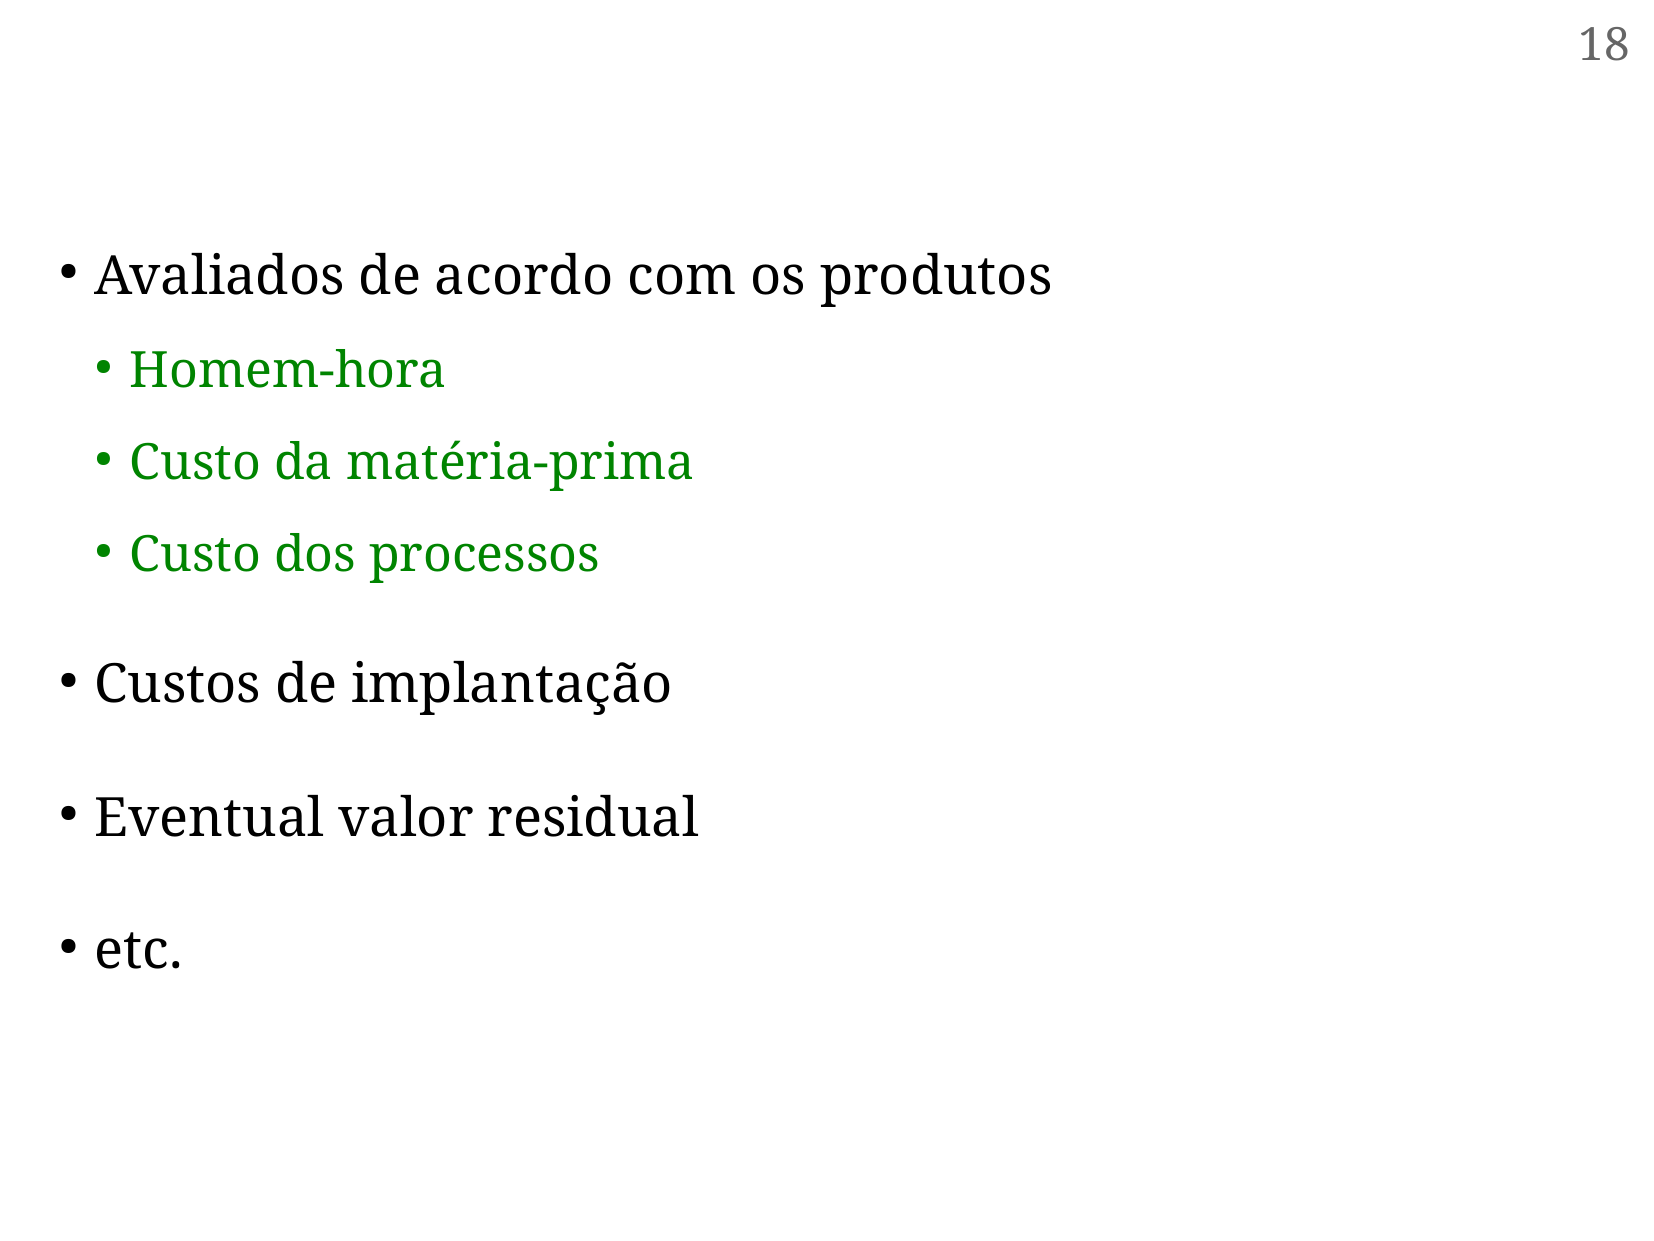

18
#
Avaliados de acordo com os produtos
Homem-hora
Custo da matéria-prima
Custo dos processos
Custos de implantação
Eventual valor residual
etc.